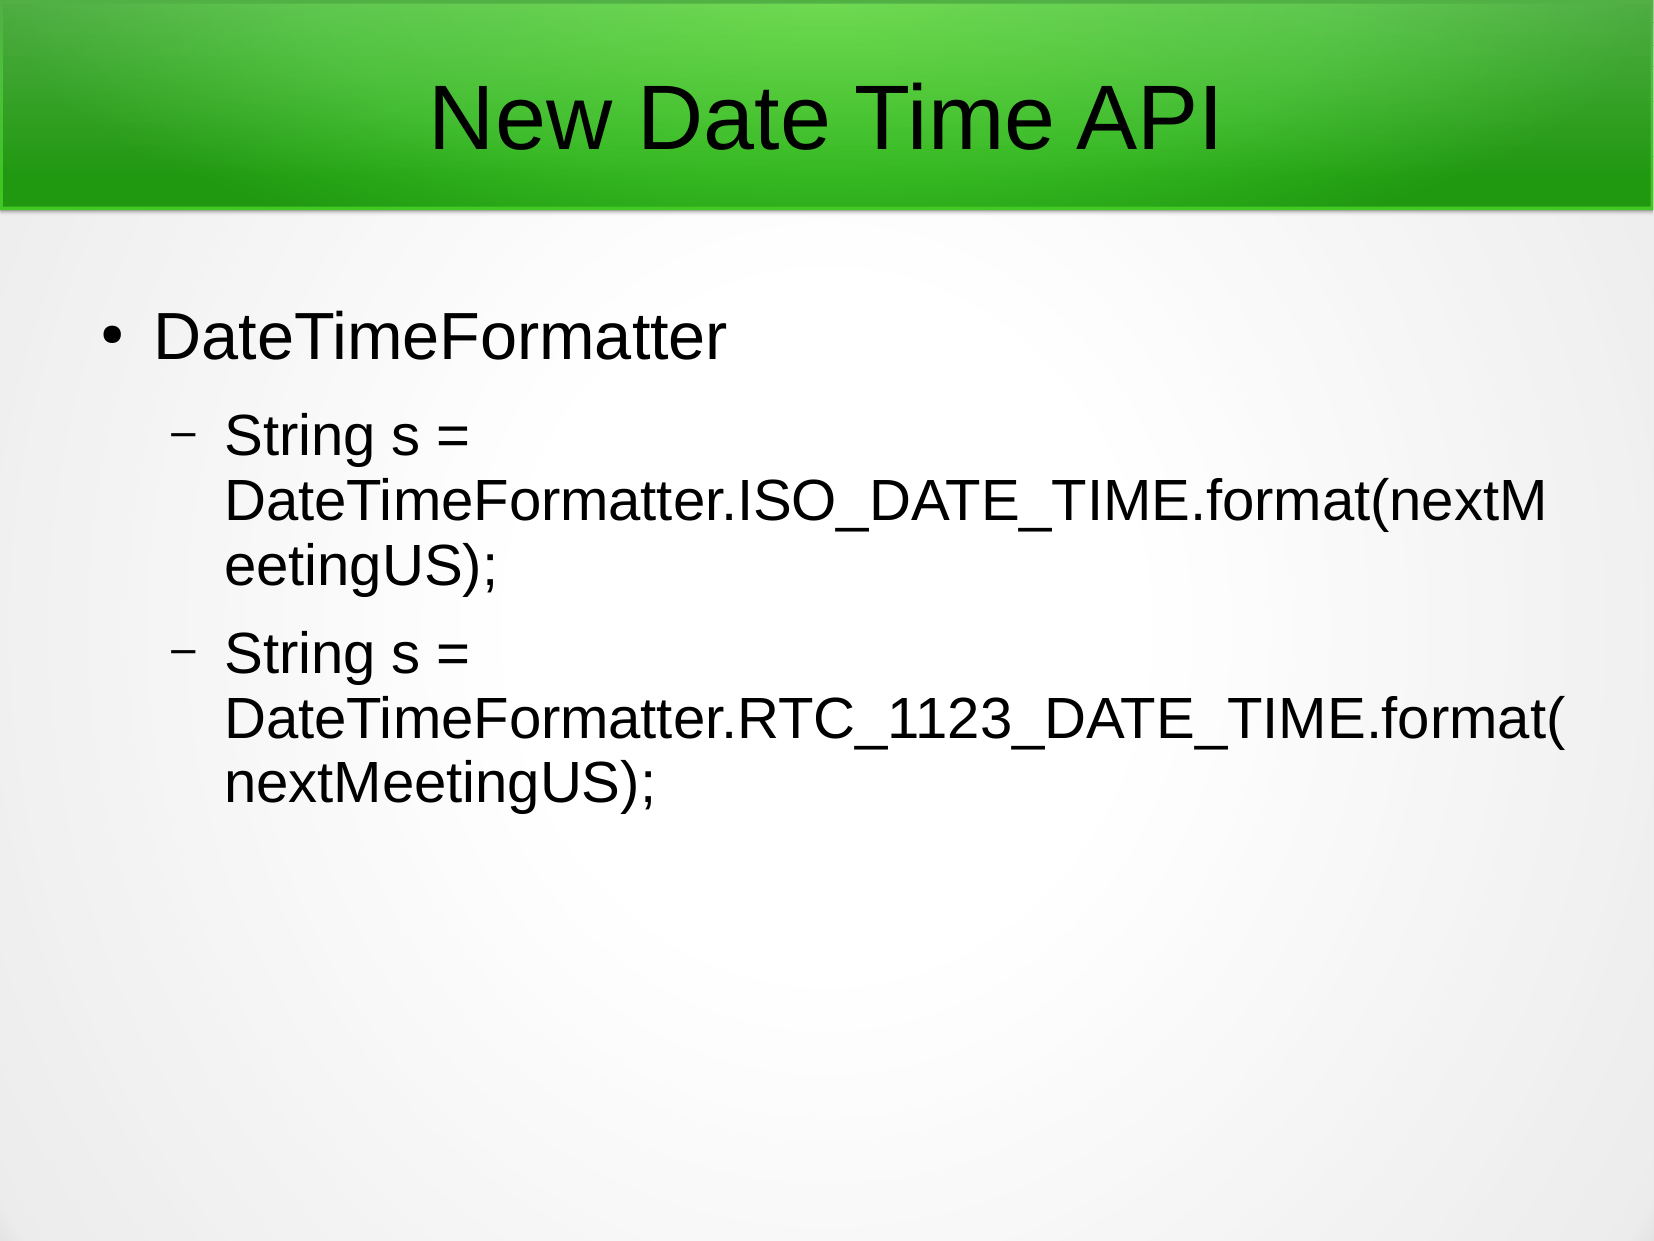

# New Date Time API
DateTimeFormatter
String s = DateTimeFormatter.ISO_DATE_TIME.format(nextMeetingUS);
String s = DateTimeFormatter.RTC_1123_DATE_TIME.format(nextMeetingUS);